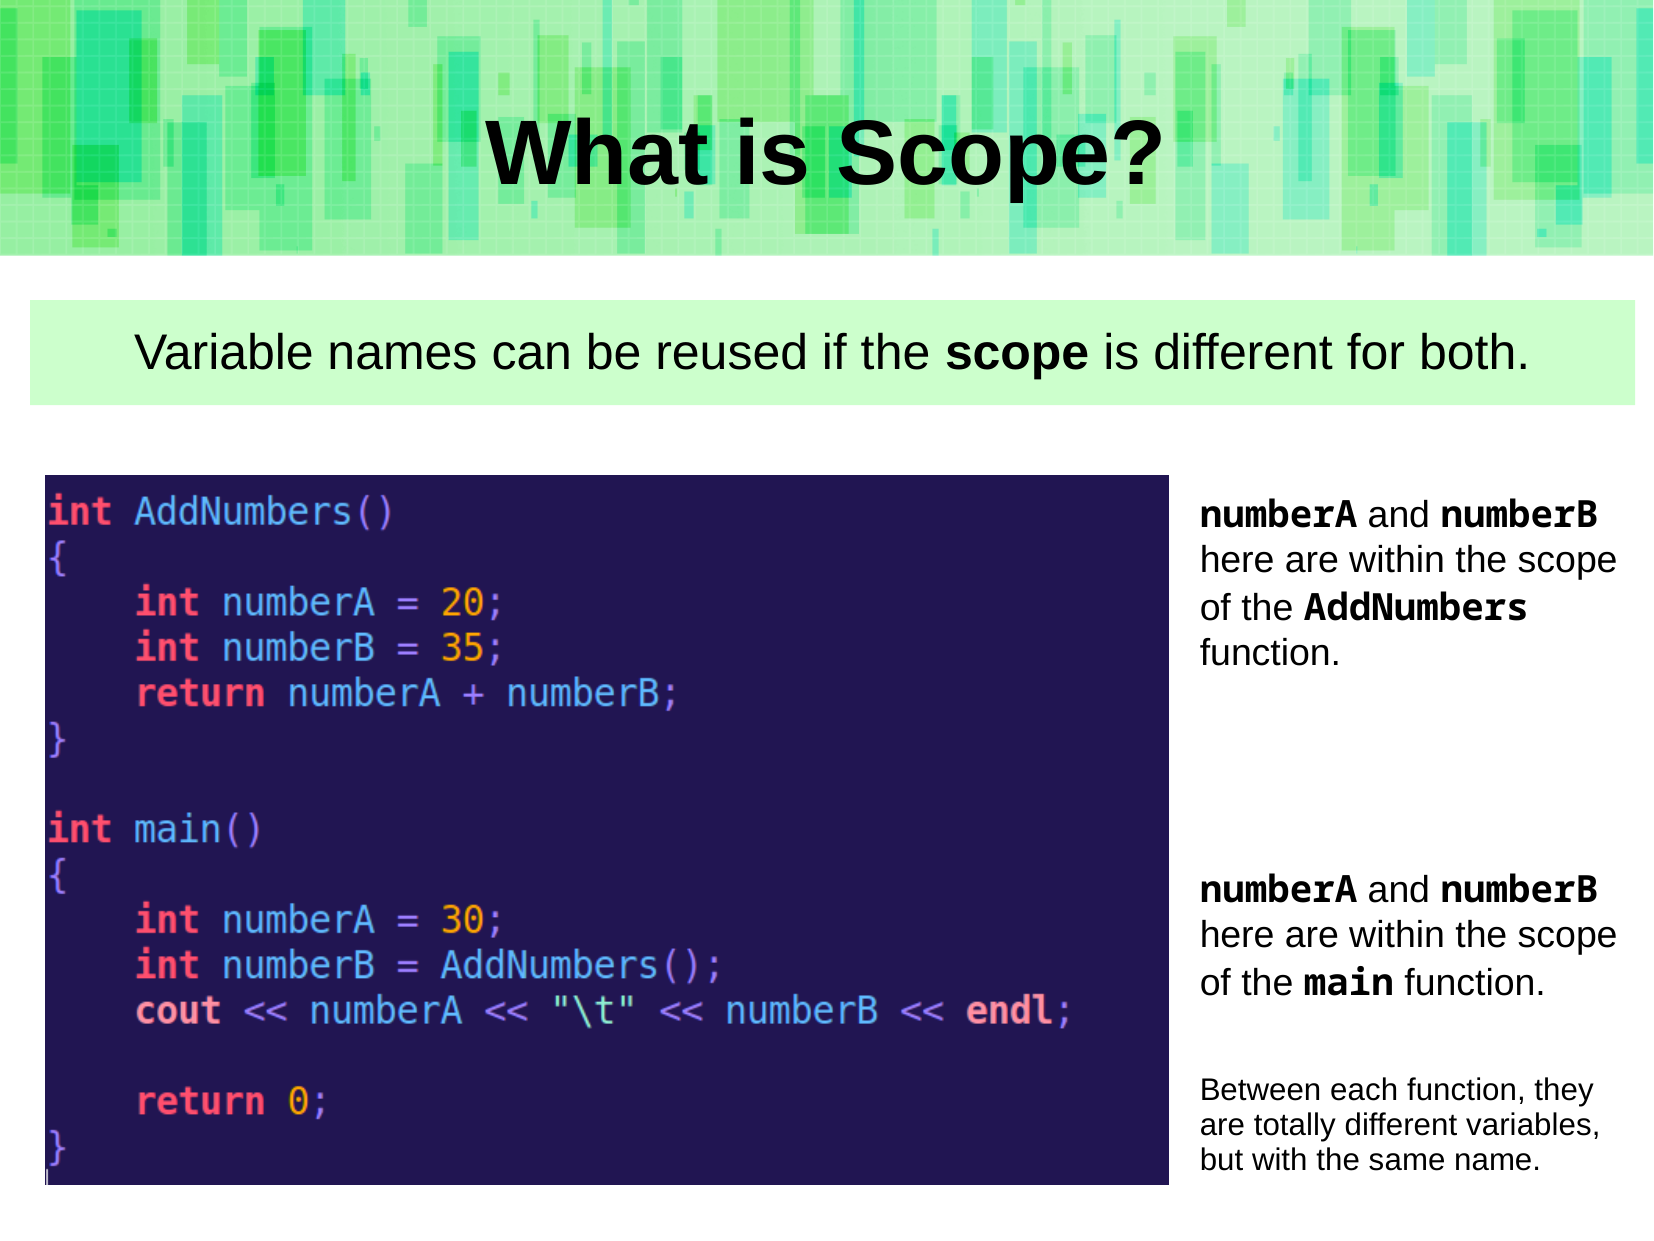

# What is Scope?
Variable names can be reused if the scope is different for both.
numberA and numberB here are within the scope of the AddNumbers function.
numberA and numberB here are within the scope of the main function.
Between each function, they are totally different variables, but with the same name.